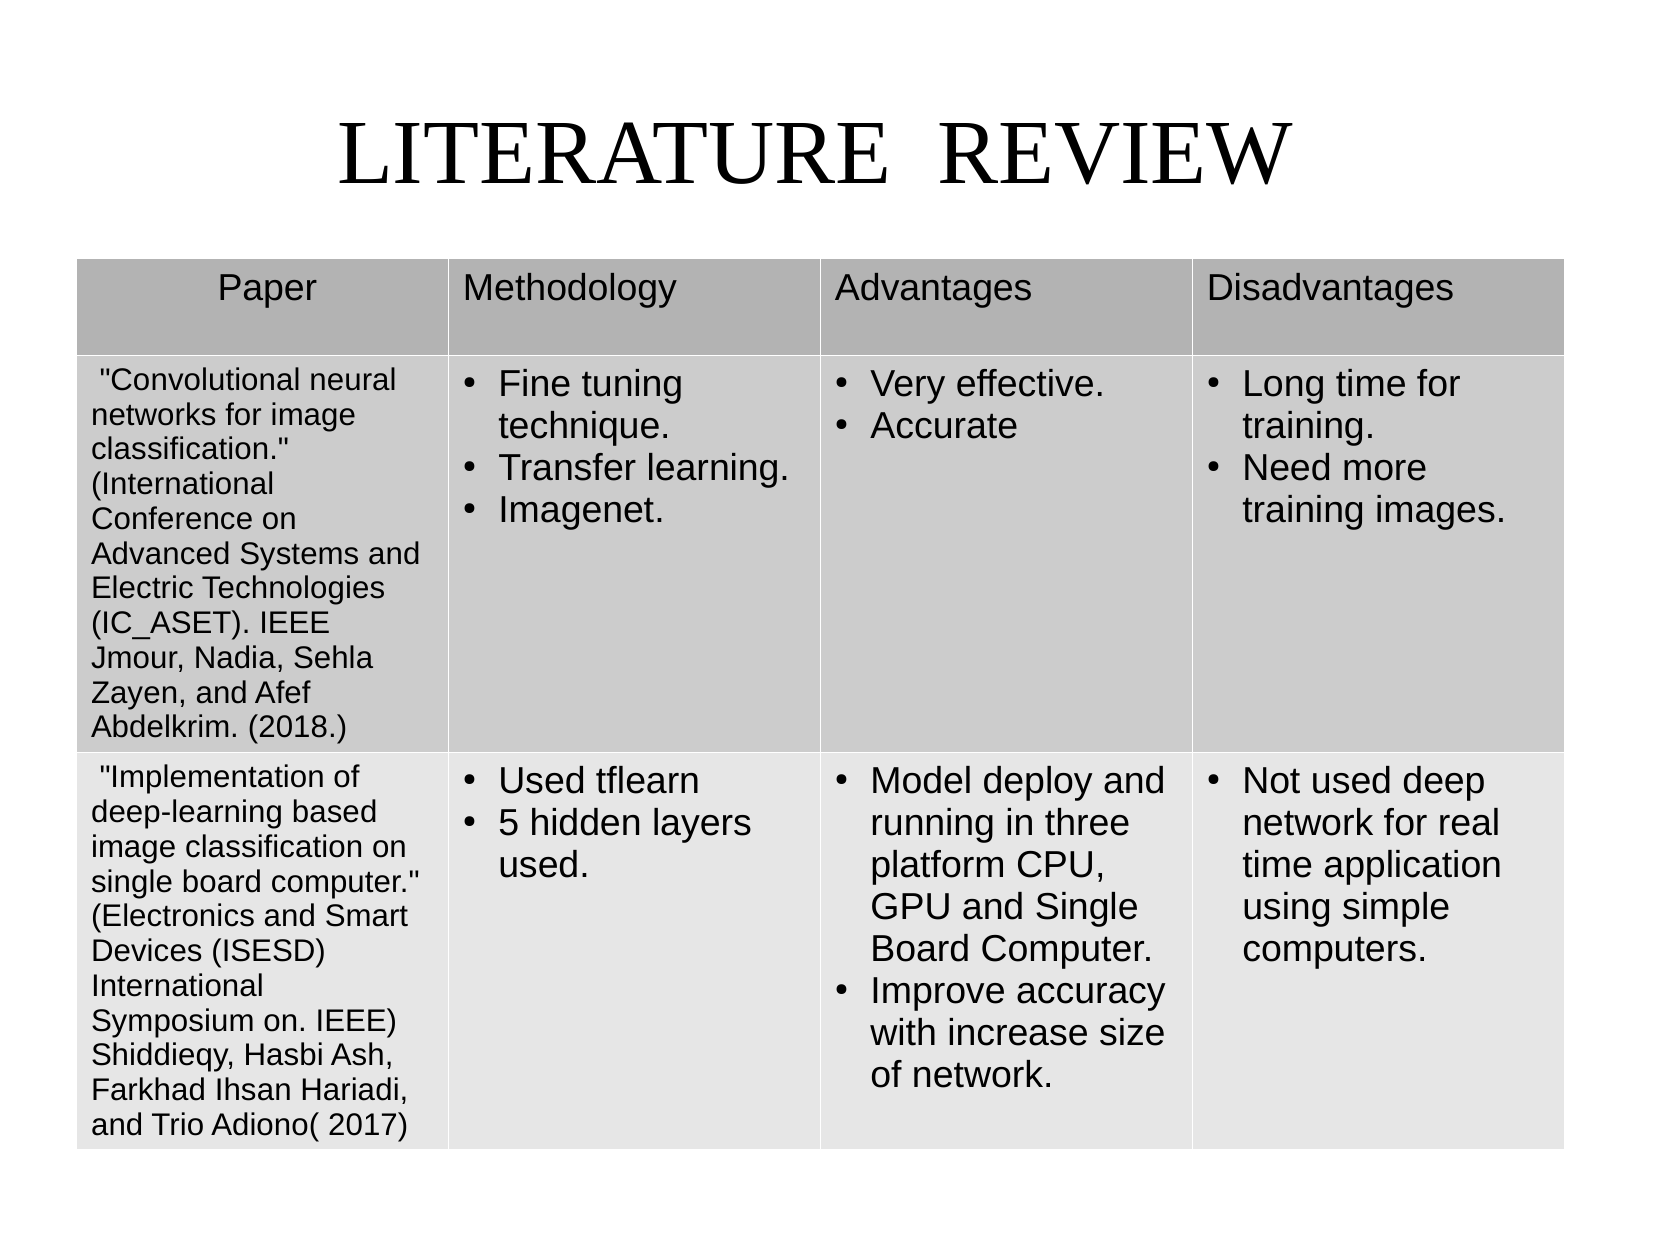

# LITERATURE REVIEW
| Paper | Methodology | Advantages | Disadvantages |
| --- | --- | --- | --- |
| "Convolutional neural networks for image classification." (International Conference on Advanced Systems and Electric Technologies (IC\_ASET). IEEE Jmour, Nadia, Sehla Zayen, and Afef Abdelkrim. (2018.) | Fine tuning technique. Transfer learning. Imagenet. | Very effective. Accurate | Long time for training. Need more training images. |
| "Implementation of deep-learning based image classification on single board computer." (Electronics and Smart Devices (ISESD) International Symposium on. IEEE) Shiddieqy, Hasbi Ash, Farkhad Ihsan Hariadi, and Trio Adiono( 2017) | Used tflearn 5 hidden layers used. | Model deploy and running in three platform CPU, GPU and Single Board Computer. Improve accuracy with increase size of network. | Not used deep network for real time application using simple computers. |